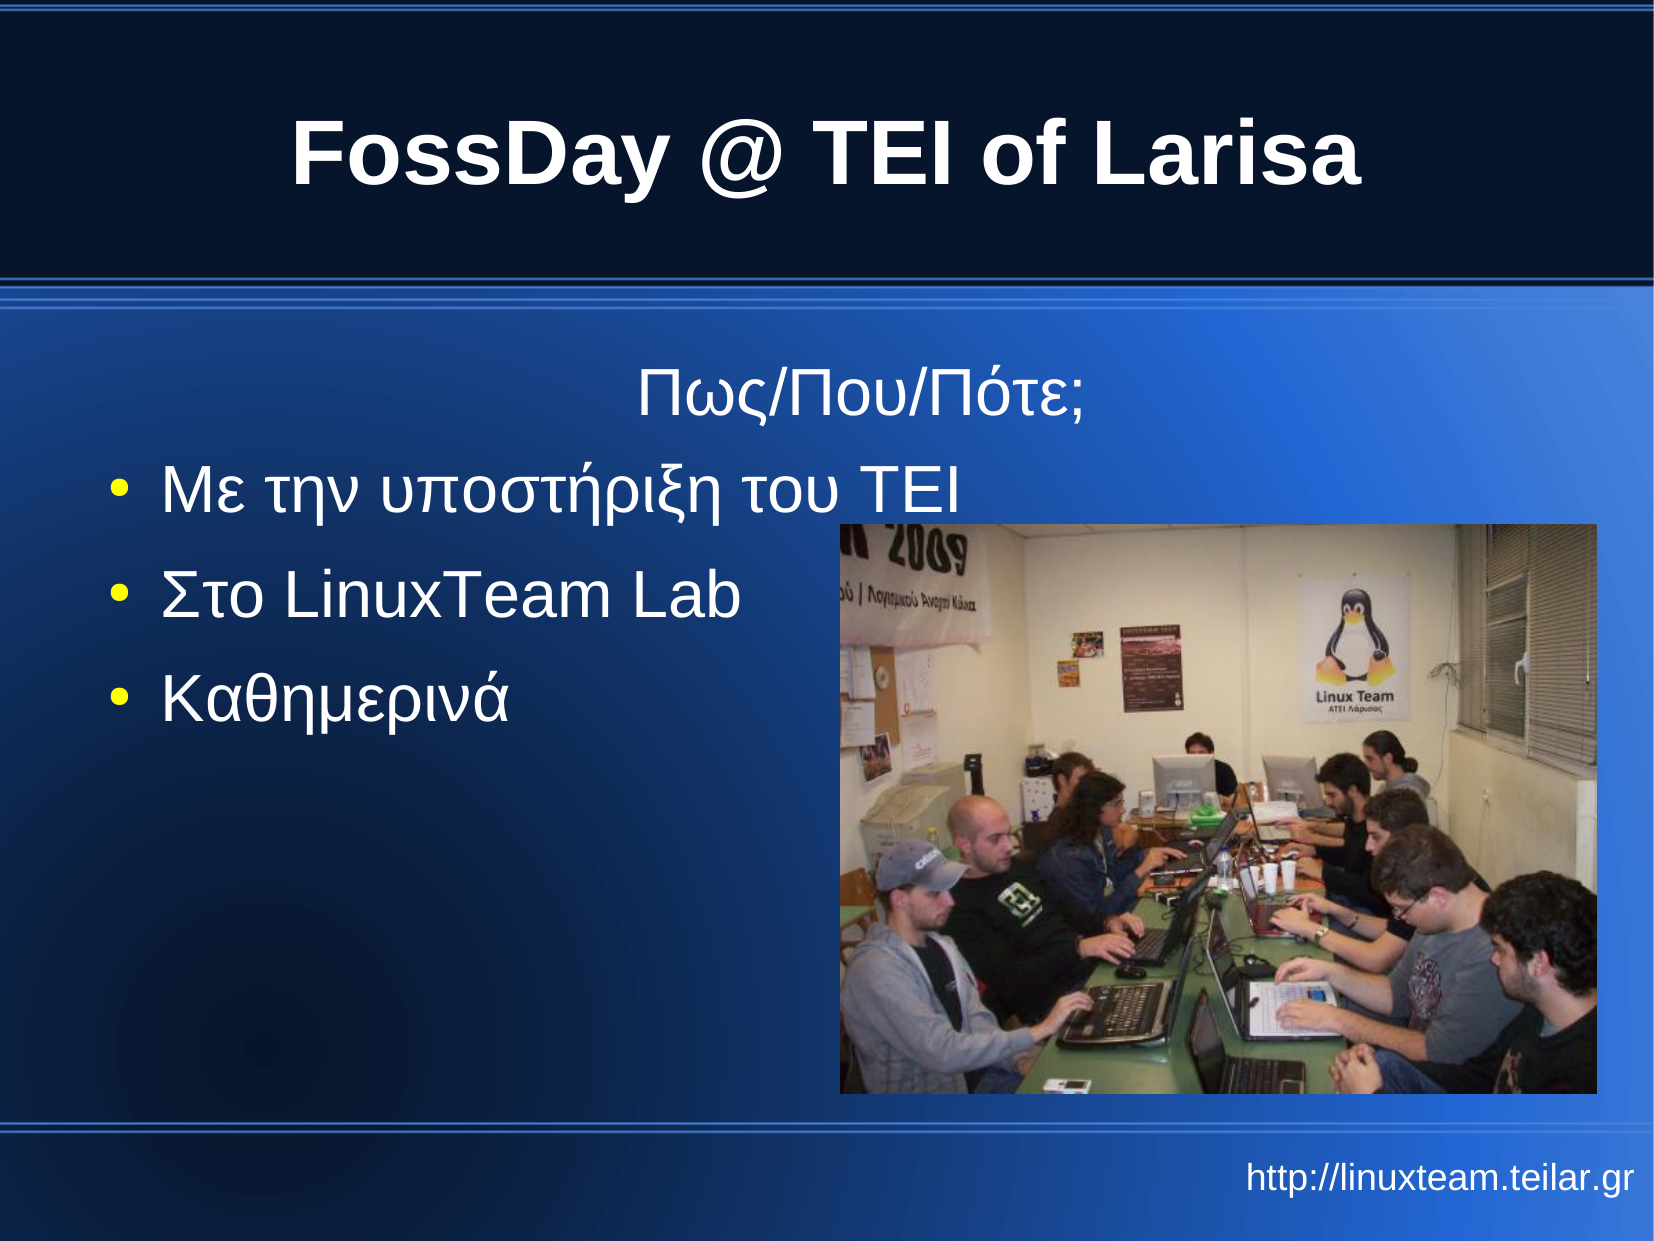

# FossDay @ TEI of Larisa
Πως/Που/Πότε;
Με την υποστήριξη του ΤΕΙ
Στο LinuxTeam Lab
Καθημερινά
http://linuxteam.teilar.gr